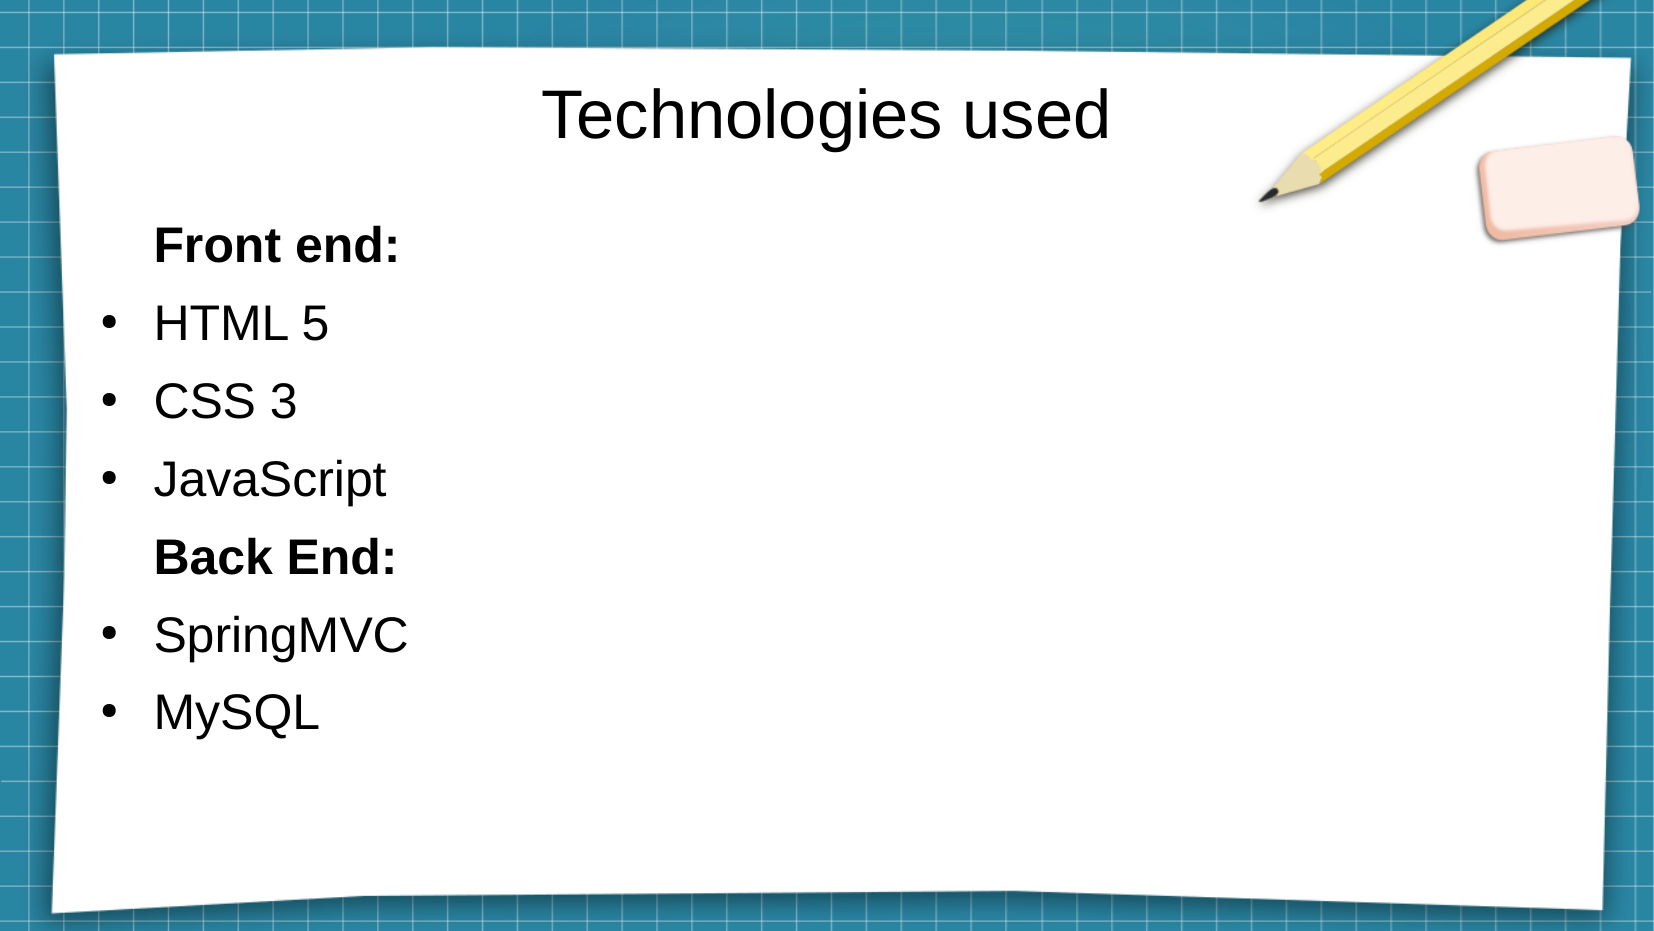

# Technologies used
Front end:
HTML 5
CSS 3
JavaScript
Back End:
SpringMVC
MySQL